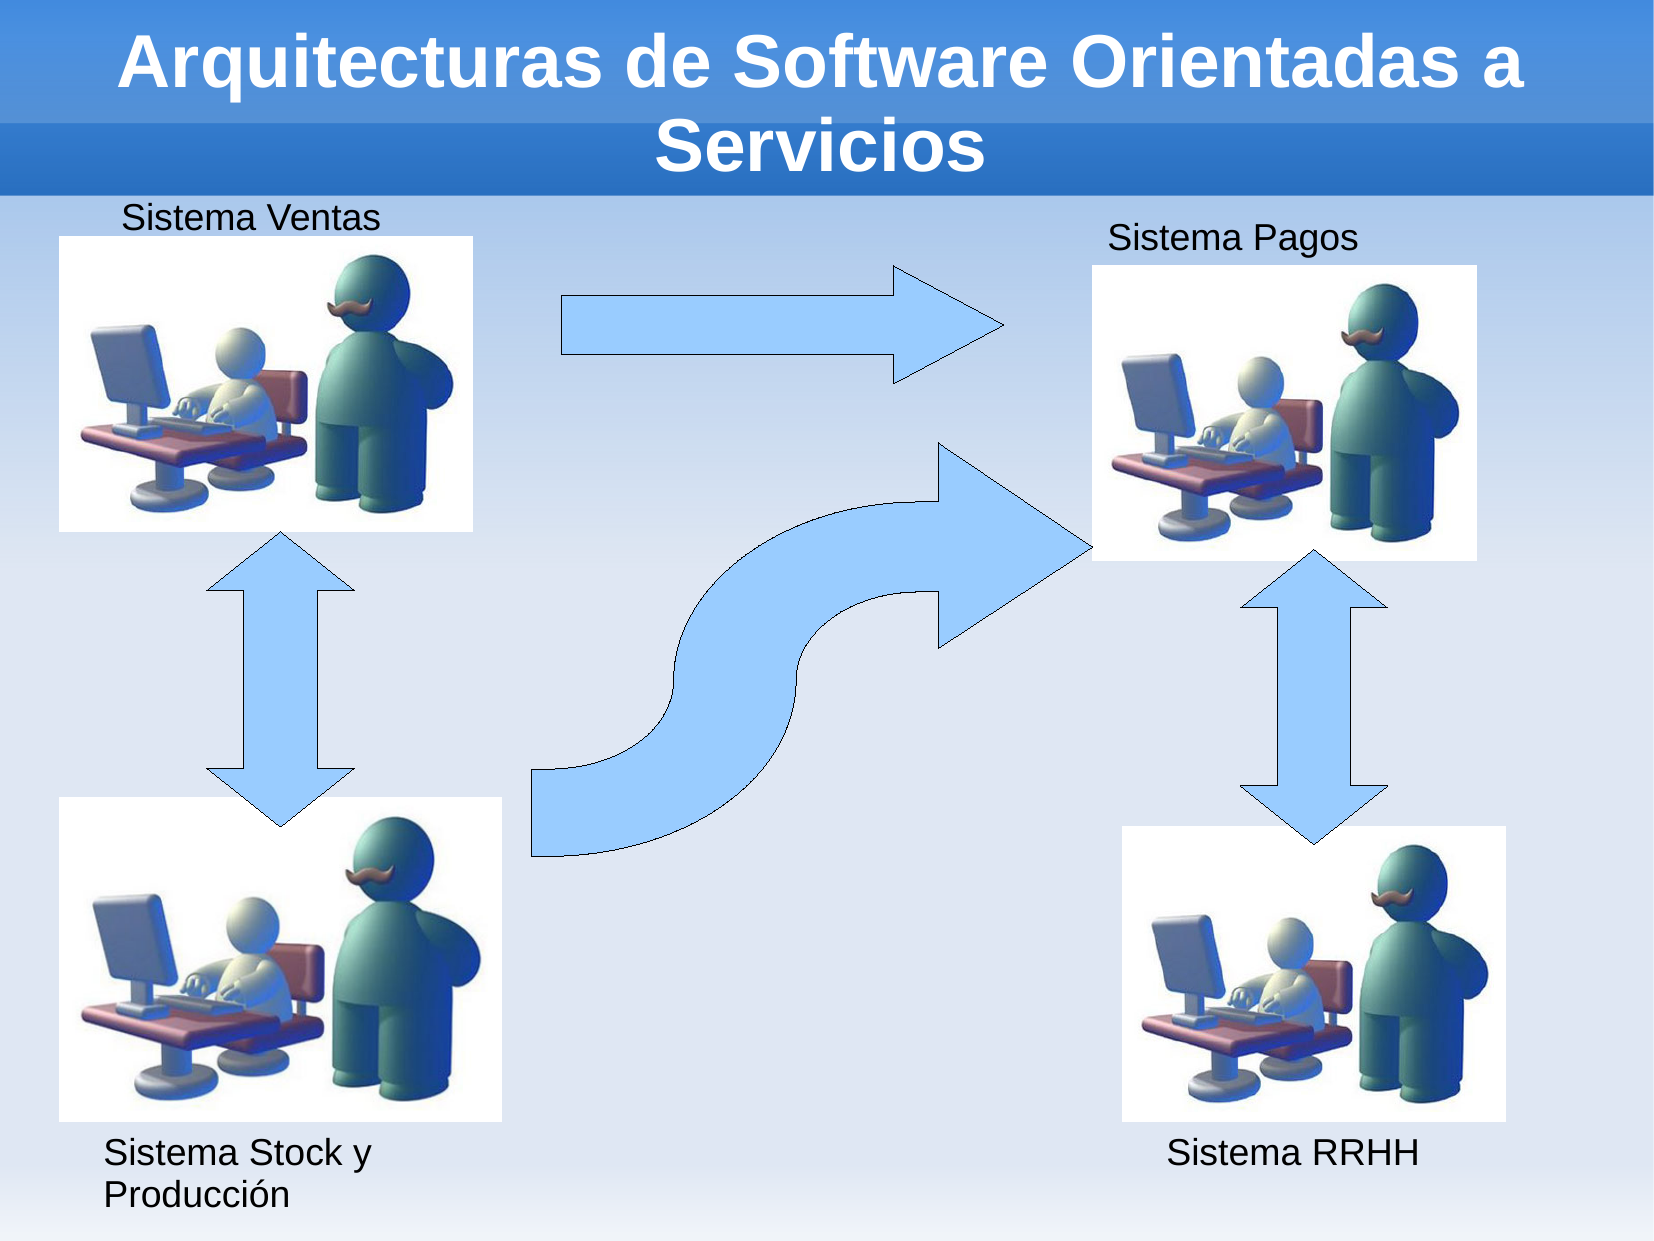

# Arquitecturas de Software Orientadas a Servicios
Sistema Ventas
Sistema Pagos
Sistema Stock y Producción
Sistema RRHH